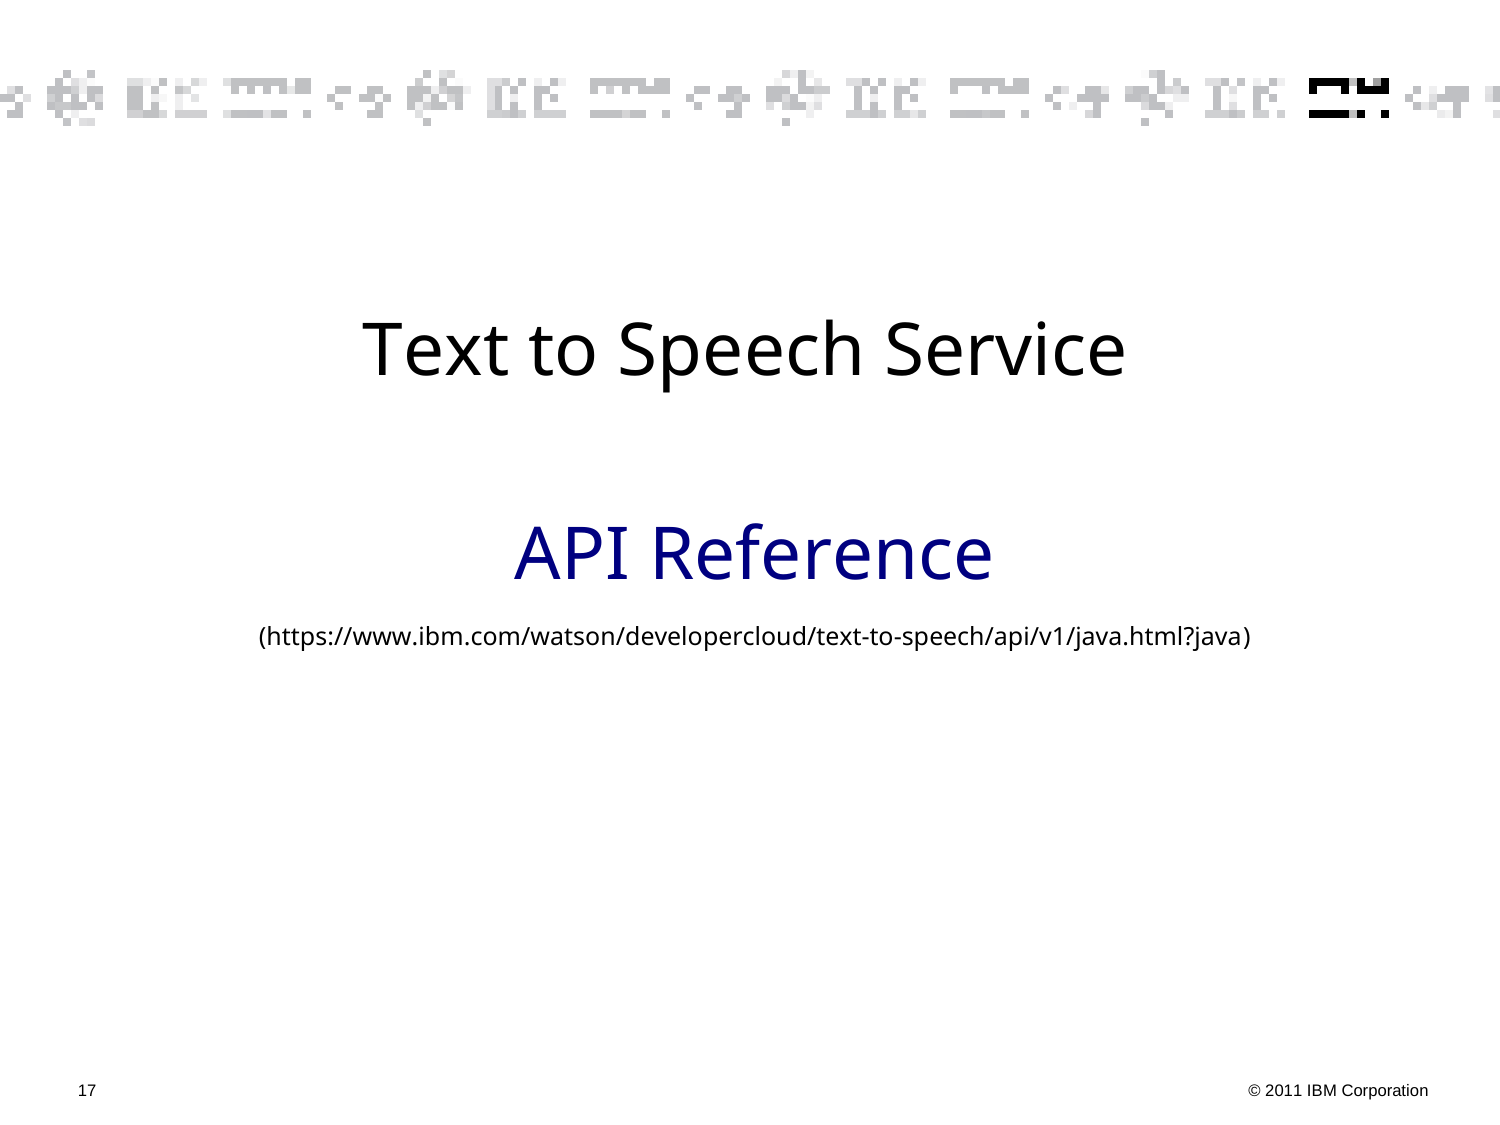

# Text to Speech Service
API Reference
(https://www.ibm.com/watson/developercloud/text-to-speech/api/v1/java.html?java)
17